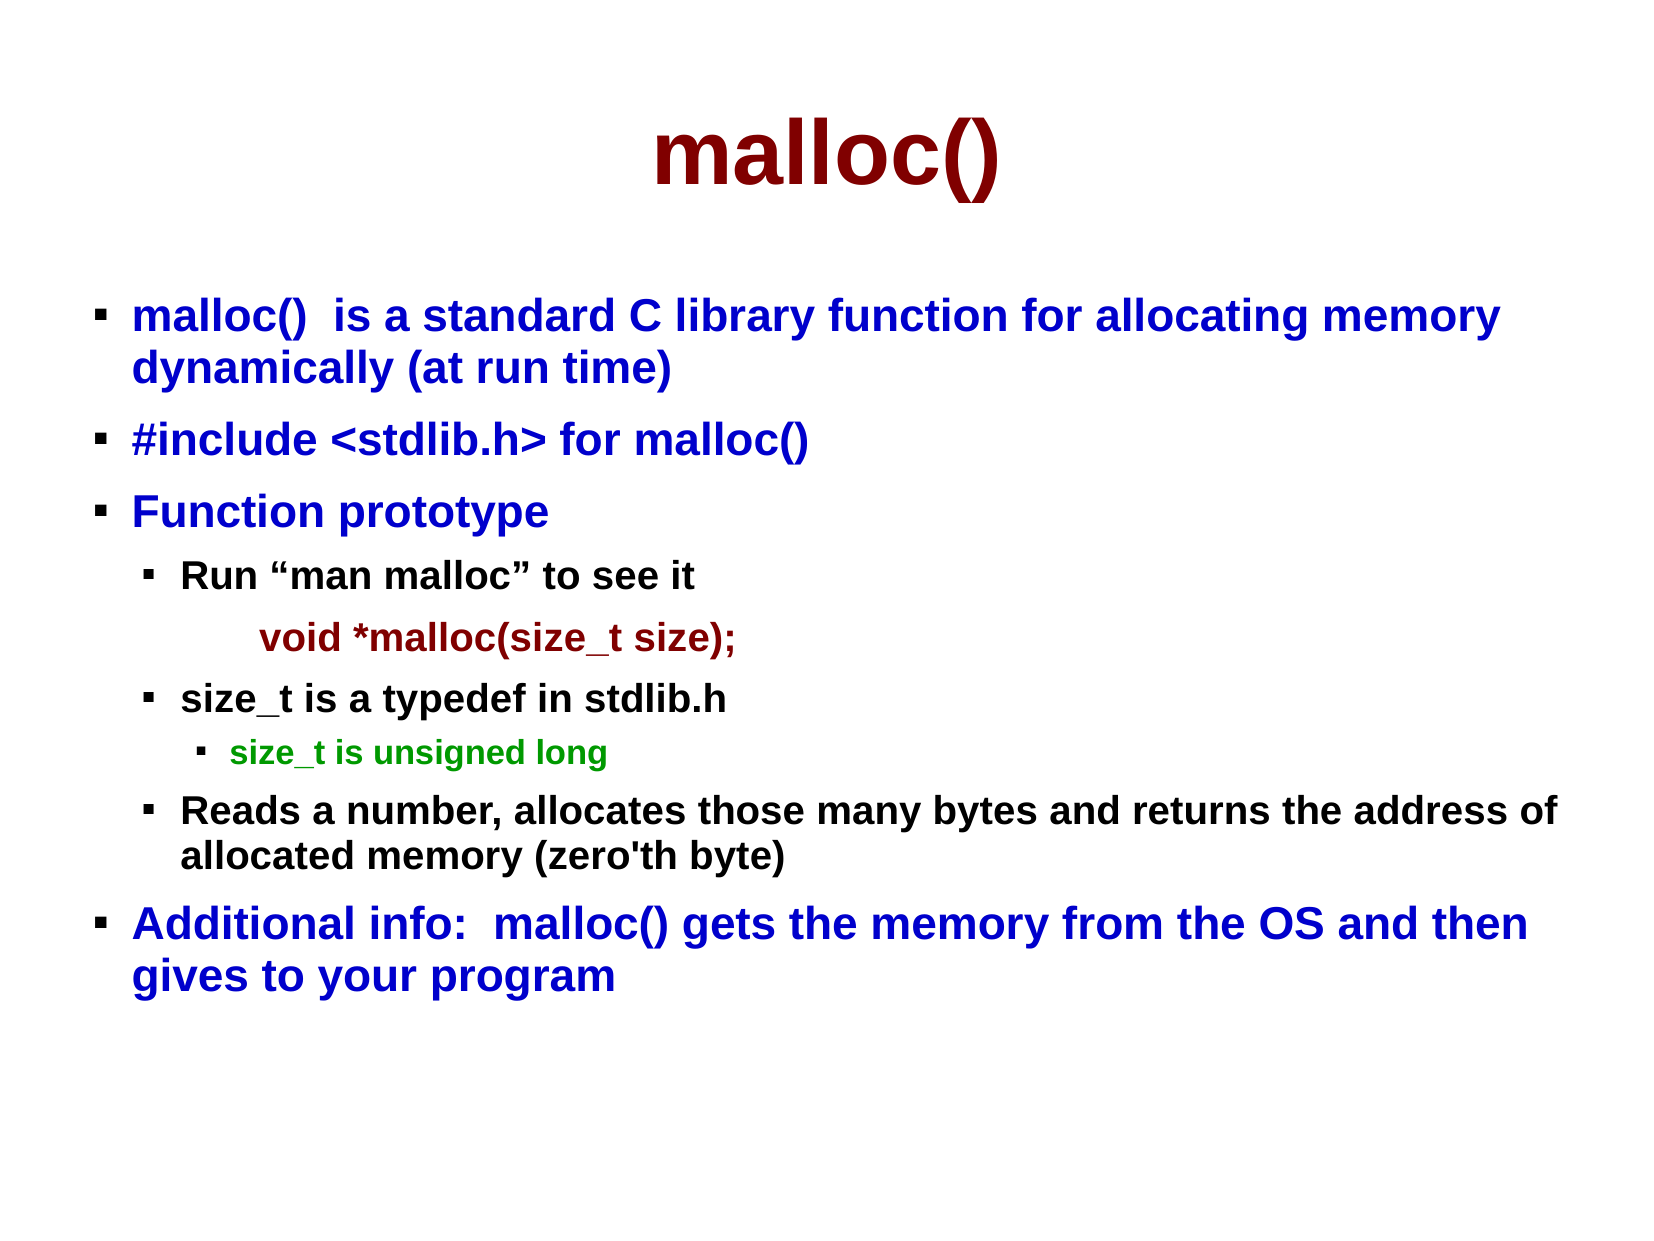

# malloc()
malloc() is a standard C library function for allocating memory dynamically (at run time)
#include <stdlib.h> for malloc()
Function prototype
Run “man malloc” to see it
 void *malloc(size_t size);
size_t is a typedef in stdlib.h
size_t is unsigned long
Reads a number, allocates those many bytes and returns the address of allocated memory (zero'th byte)
Additional info: malloc() gets the memory from the OS and then gives to your program